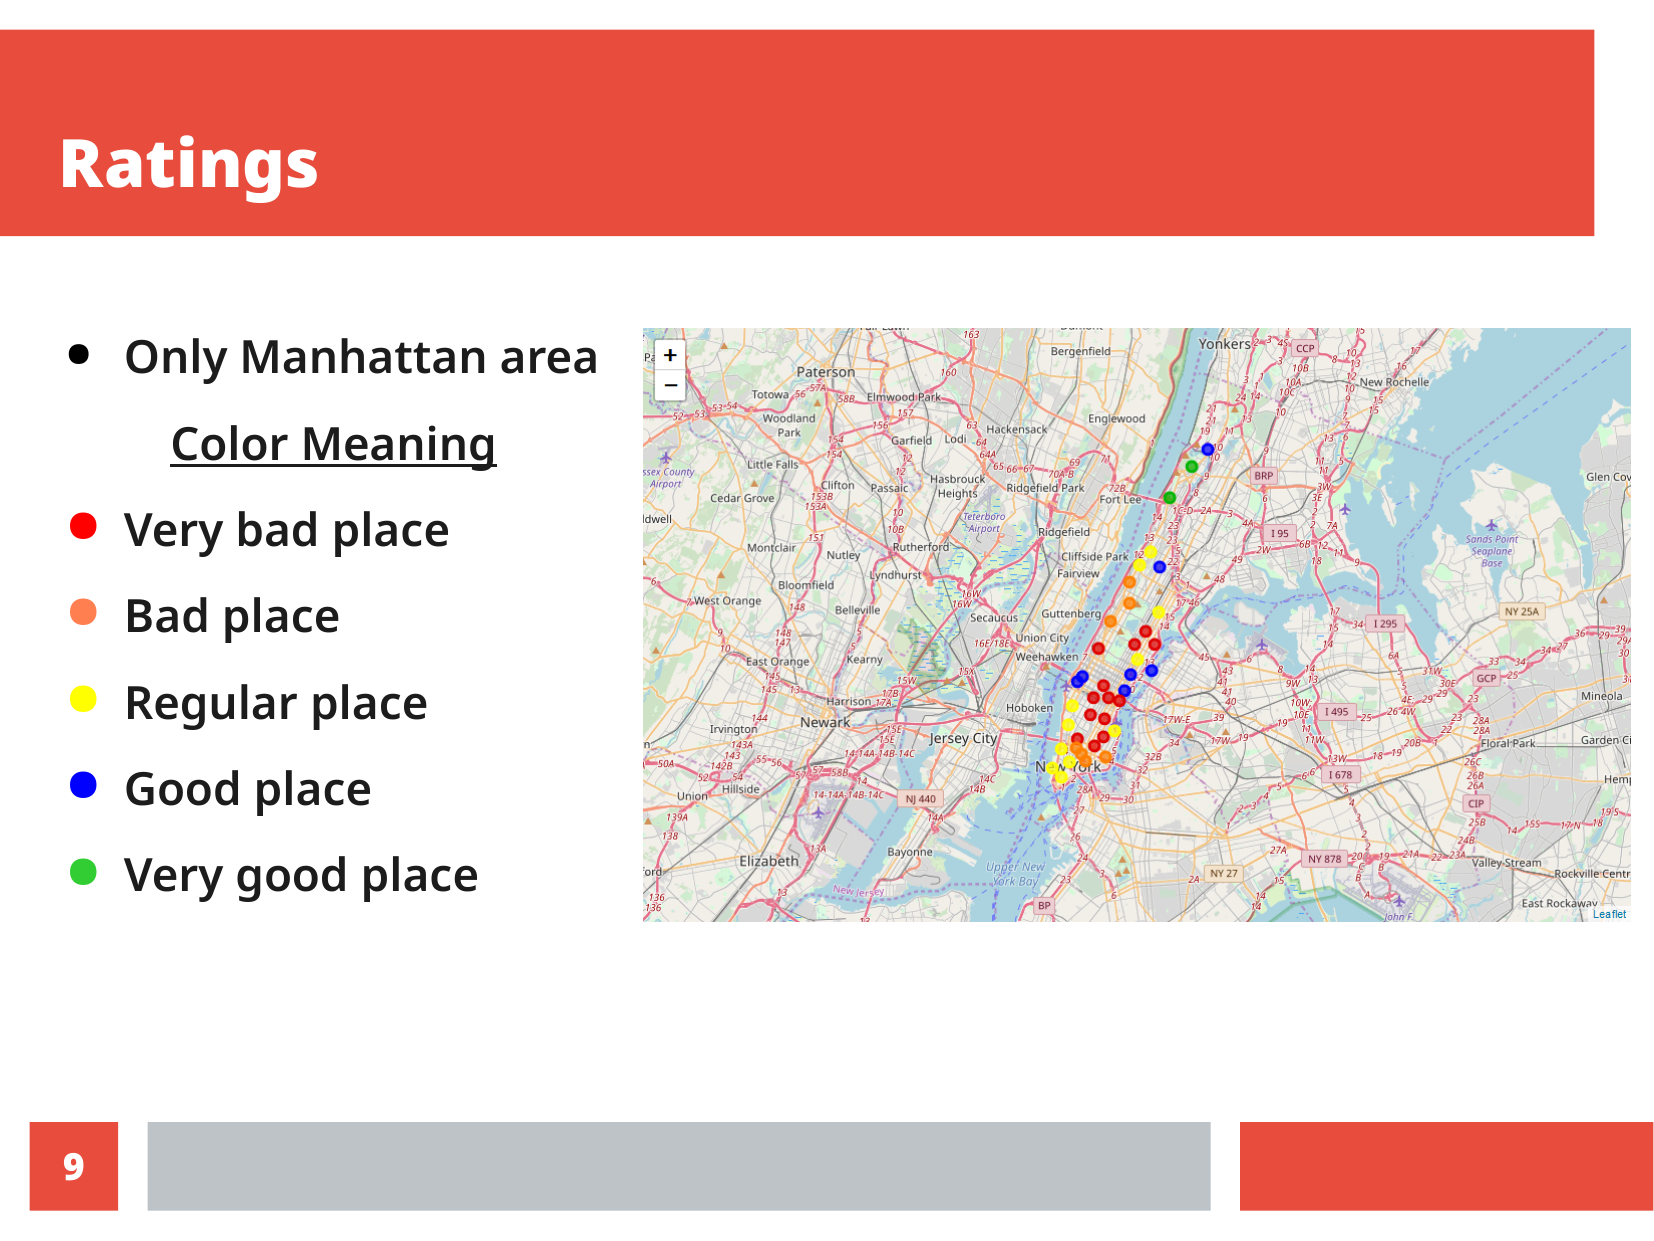

# Ratings
Only Manhattan area
Color Meaning
Very bad place
Bad place
Regular place
Good place
Very good place
9